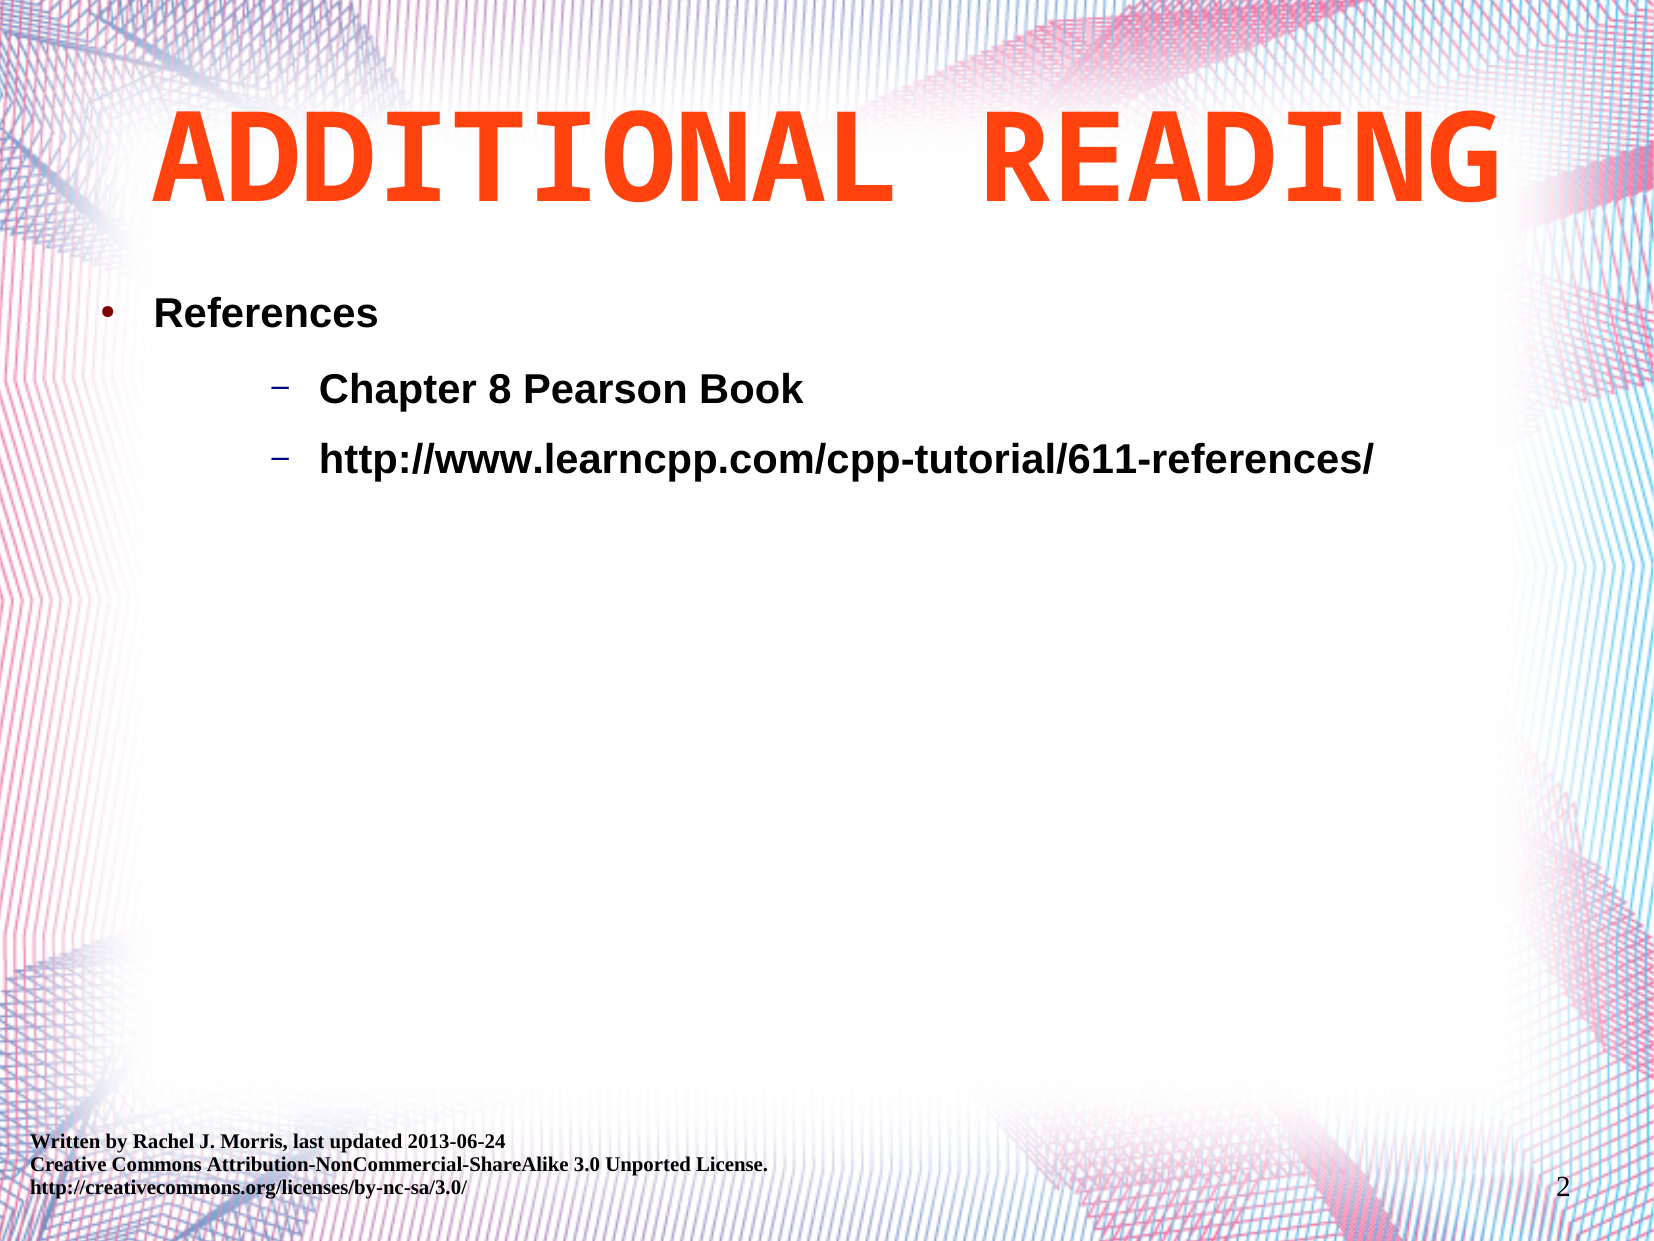

ADDITIONAL READING
# References
Chapter 8 Pearson Book
http://www.learncpp.com/cpp-tutorial/611-references/
2